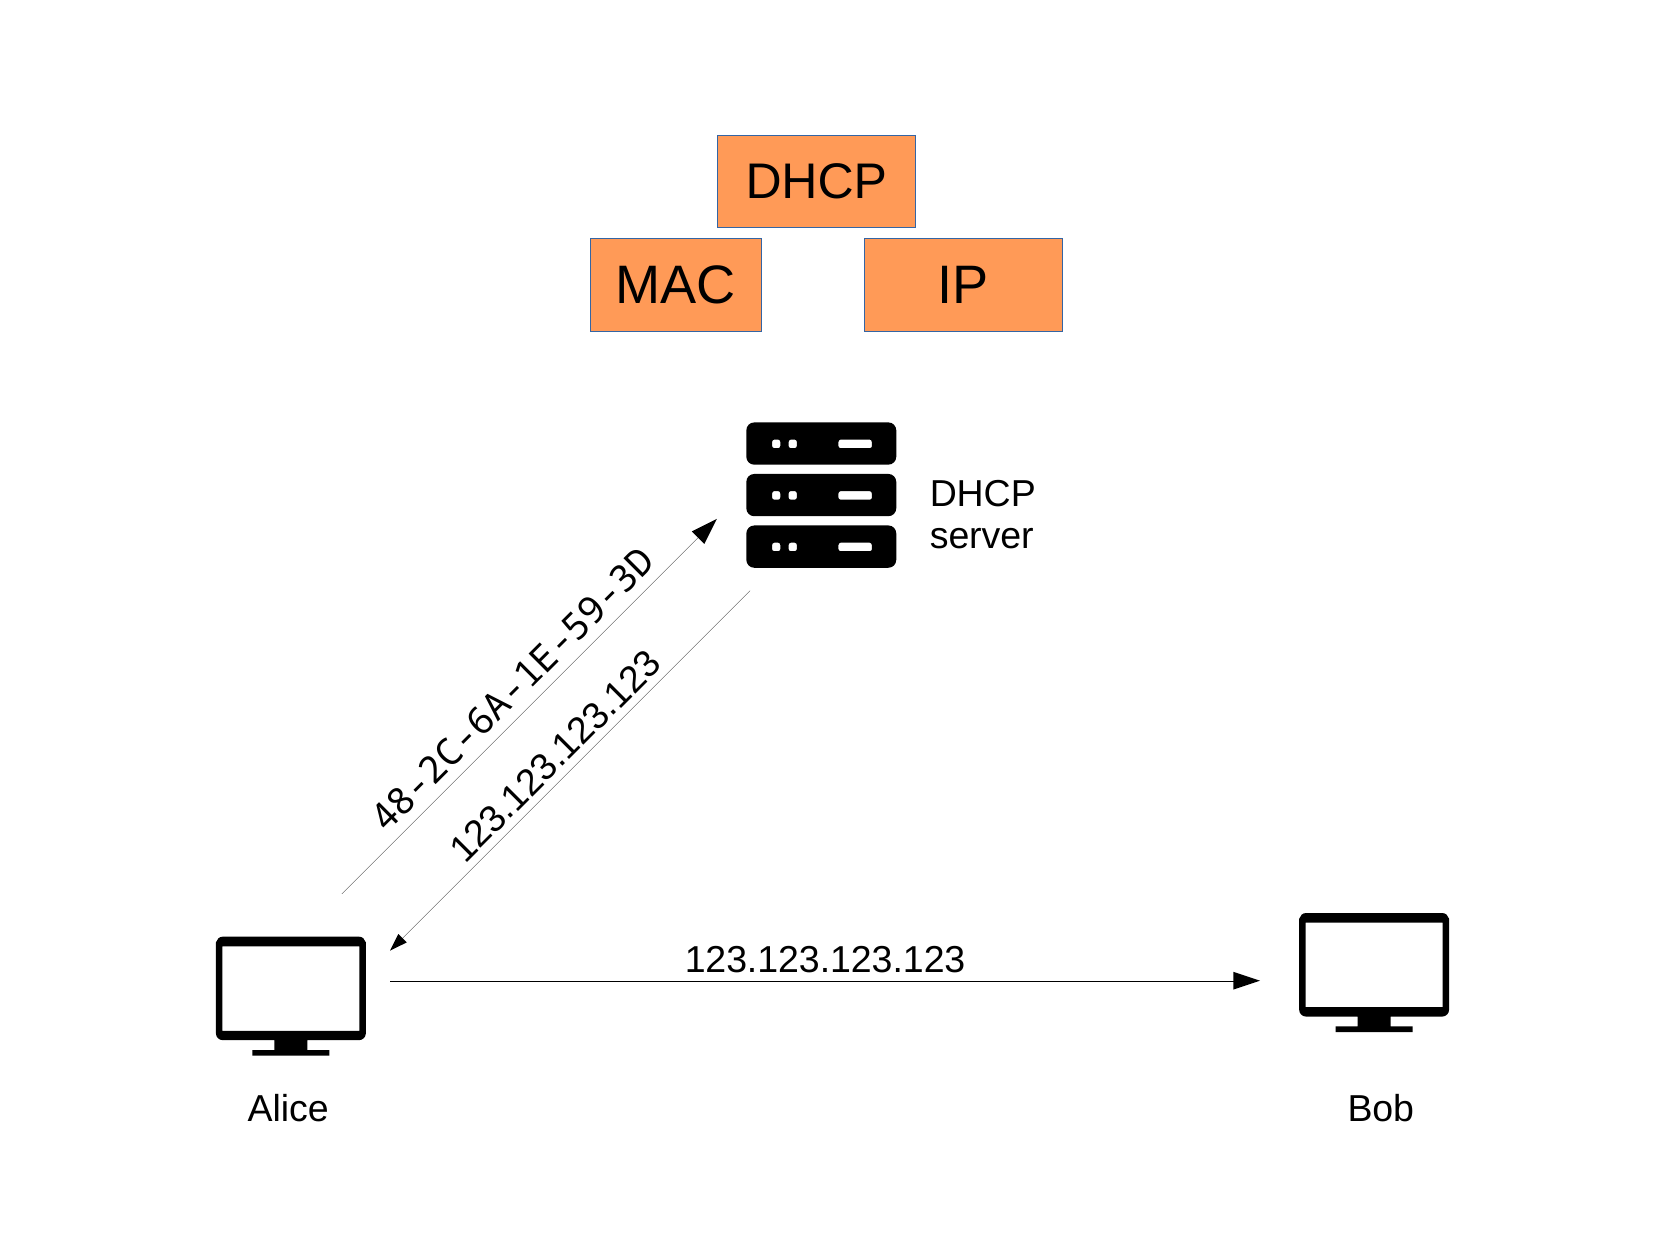

DHCP
MAC
IP
DHCP server
48-2C-6A-1E-59-3D
123.123.123.123
123.123.123.123
Alice
Bob